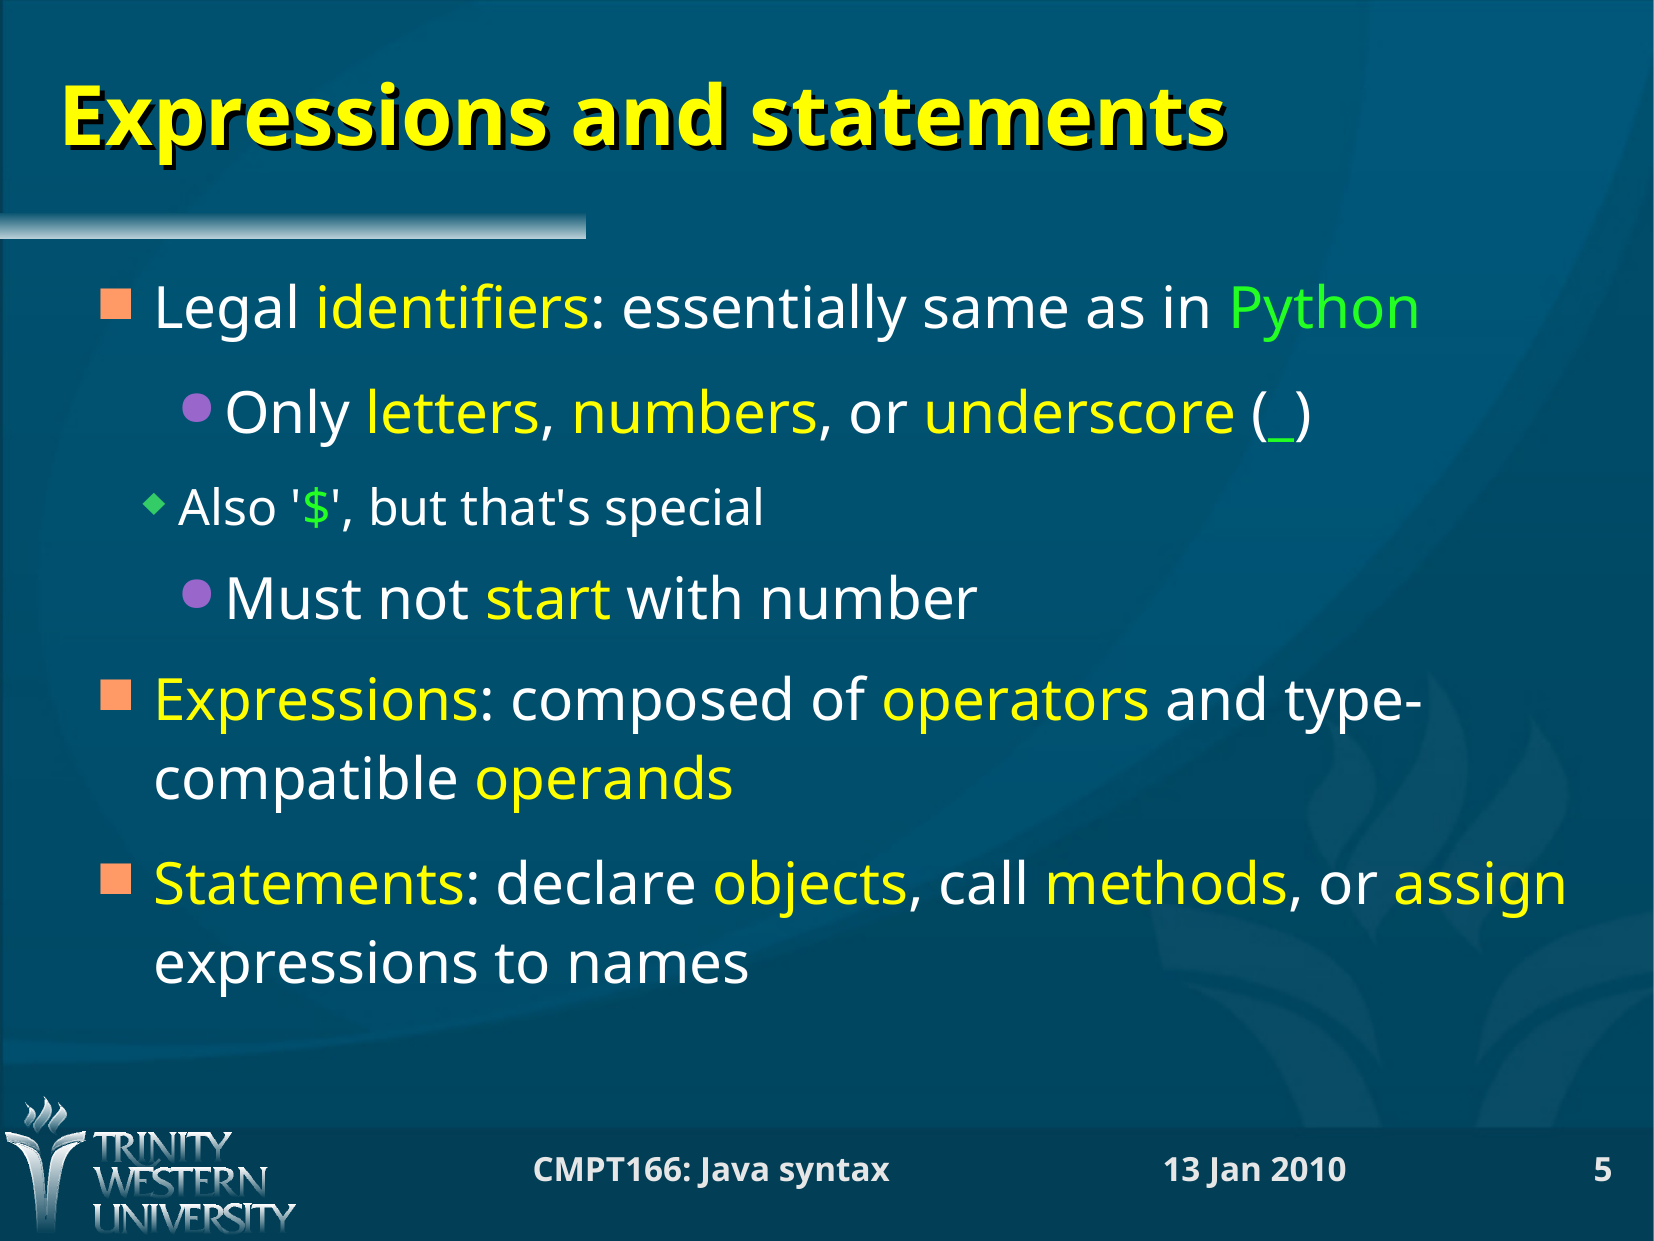

# Expressions and statements
Legal identifiers: essentially same as in Python
Only letters, numbers, or underscore (_)
Also '$', but that's special
Must not start with number
Expressions: composed of operators and type-compatible operands
Statements: declare objects, call methods, or assign expressions to names
CMPT166: Java syntax
13 Jan 2010
5